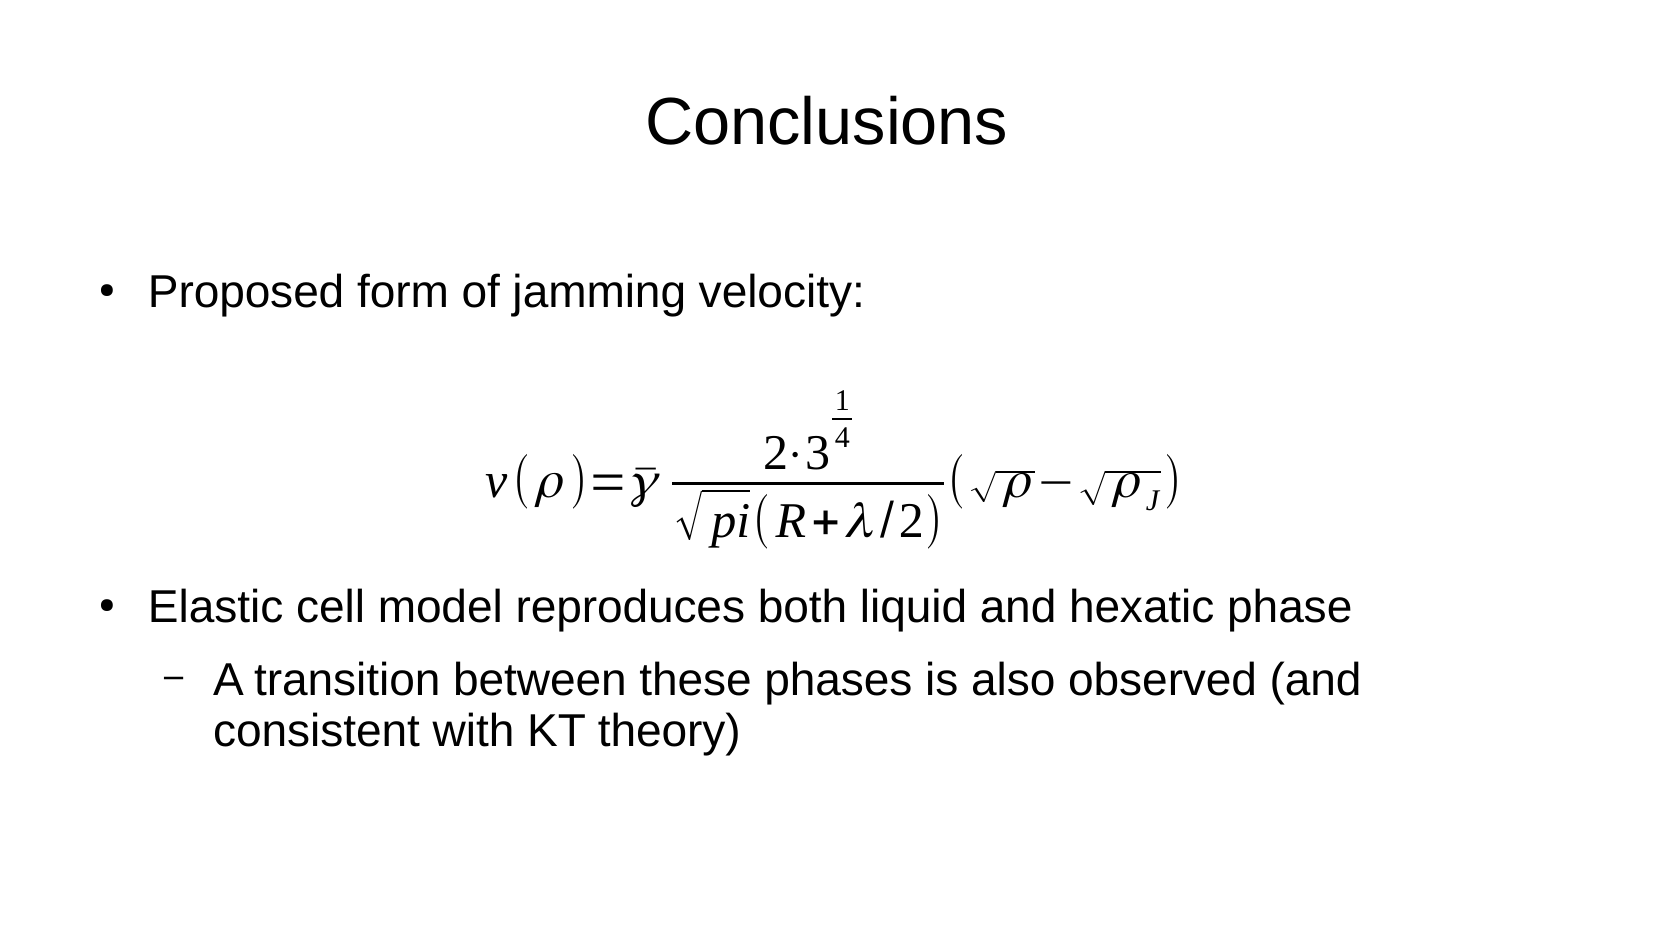

# Conclusions
Proposed form of jamming velocity:
Elastic cell model reproduces both liquid and hexatic phase
A transition between these phases is also observed (and consistent with KT theory)